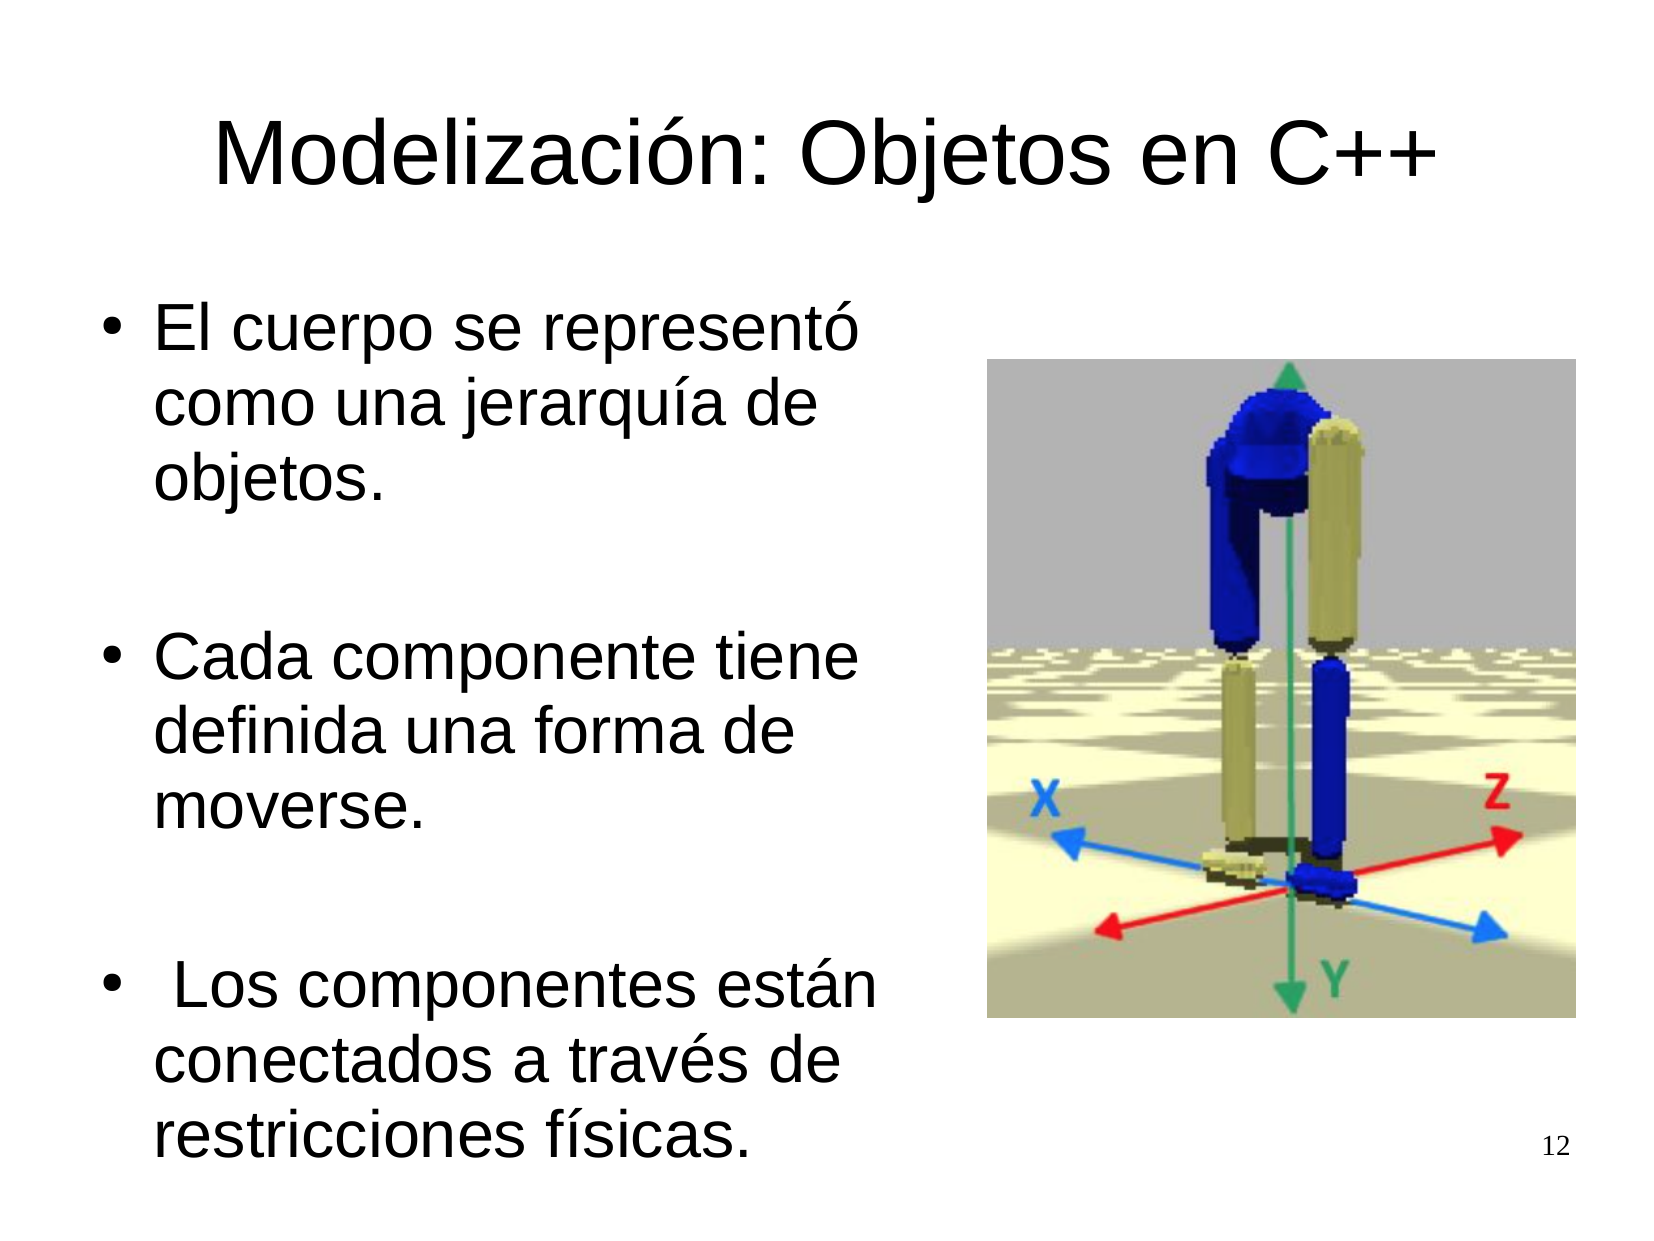

# Modelización: Objetos en C++
El cuerpo se representó como una jerarquía de objetos.
Cada componente tiene definida una forma de moverse.
 Los componentes están conectados a través de restricciones físicas.
12